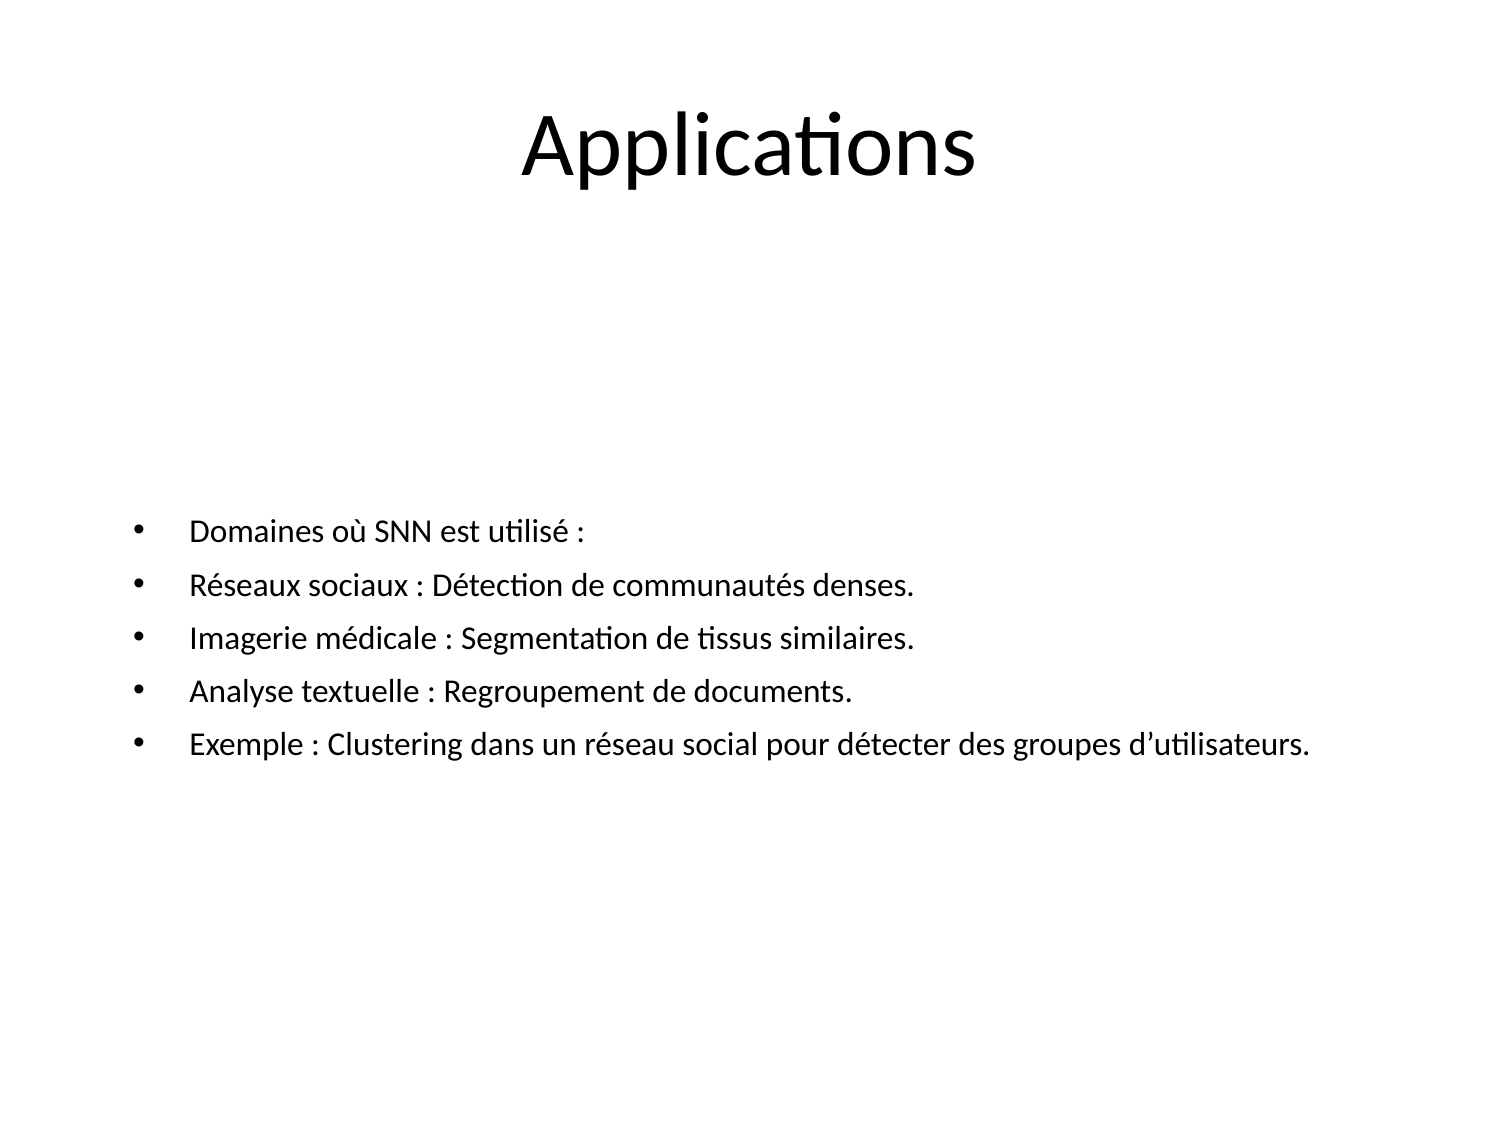

# Applications
Domaines où SNN est utilisé :
Réseaux sociaux : Détection de communautés denses.
Imagerie médicale : Segmentation de tissus similaires.
Analyse textuelle : Regroupement de documents.
Exemple : Clustering dans un réseau social pour détecter des groupes d’utilisateurs.